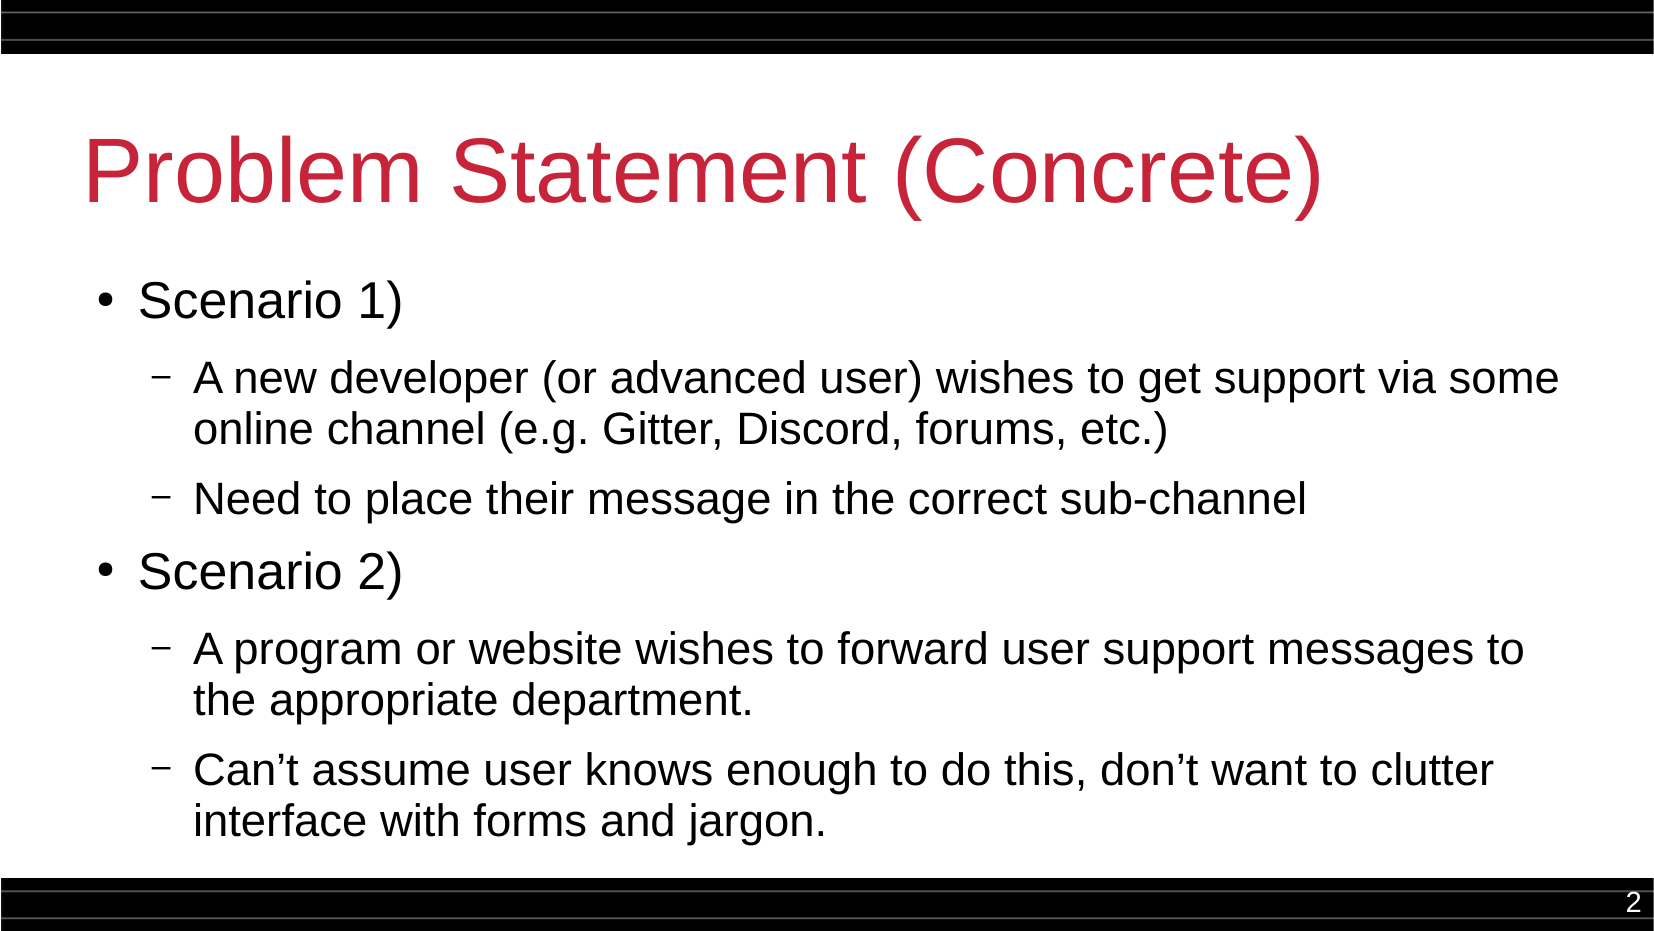

# Problem Statement (Concrete)
Scenario 1)
A new developer (or advanced user) wishes to get support via some online channel (e.g. Gitter, Discord, forums, etc.)
Need to place their message in the correct sub-channel
Scenario 2)
A program or website wishes to forward user support messages to the appropriate department.
Can’t assume user knows enough to do this, don’t want to clutter interface with forms and jargon.